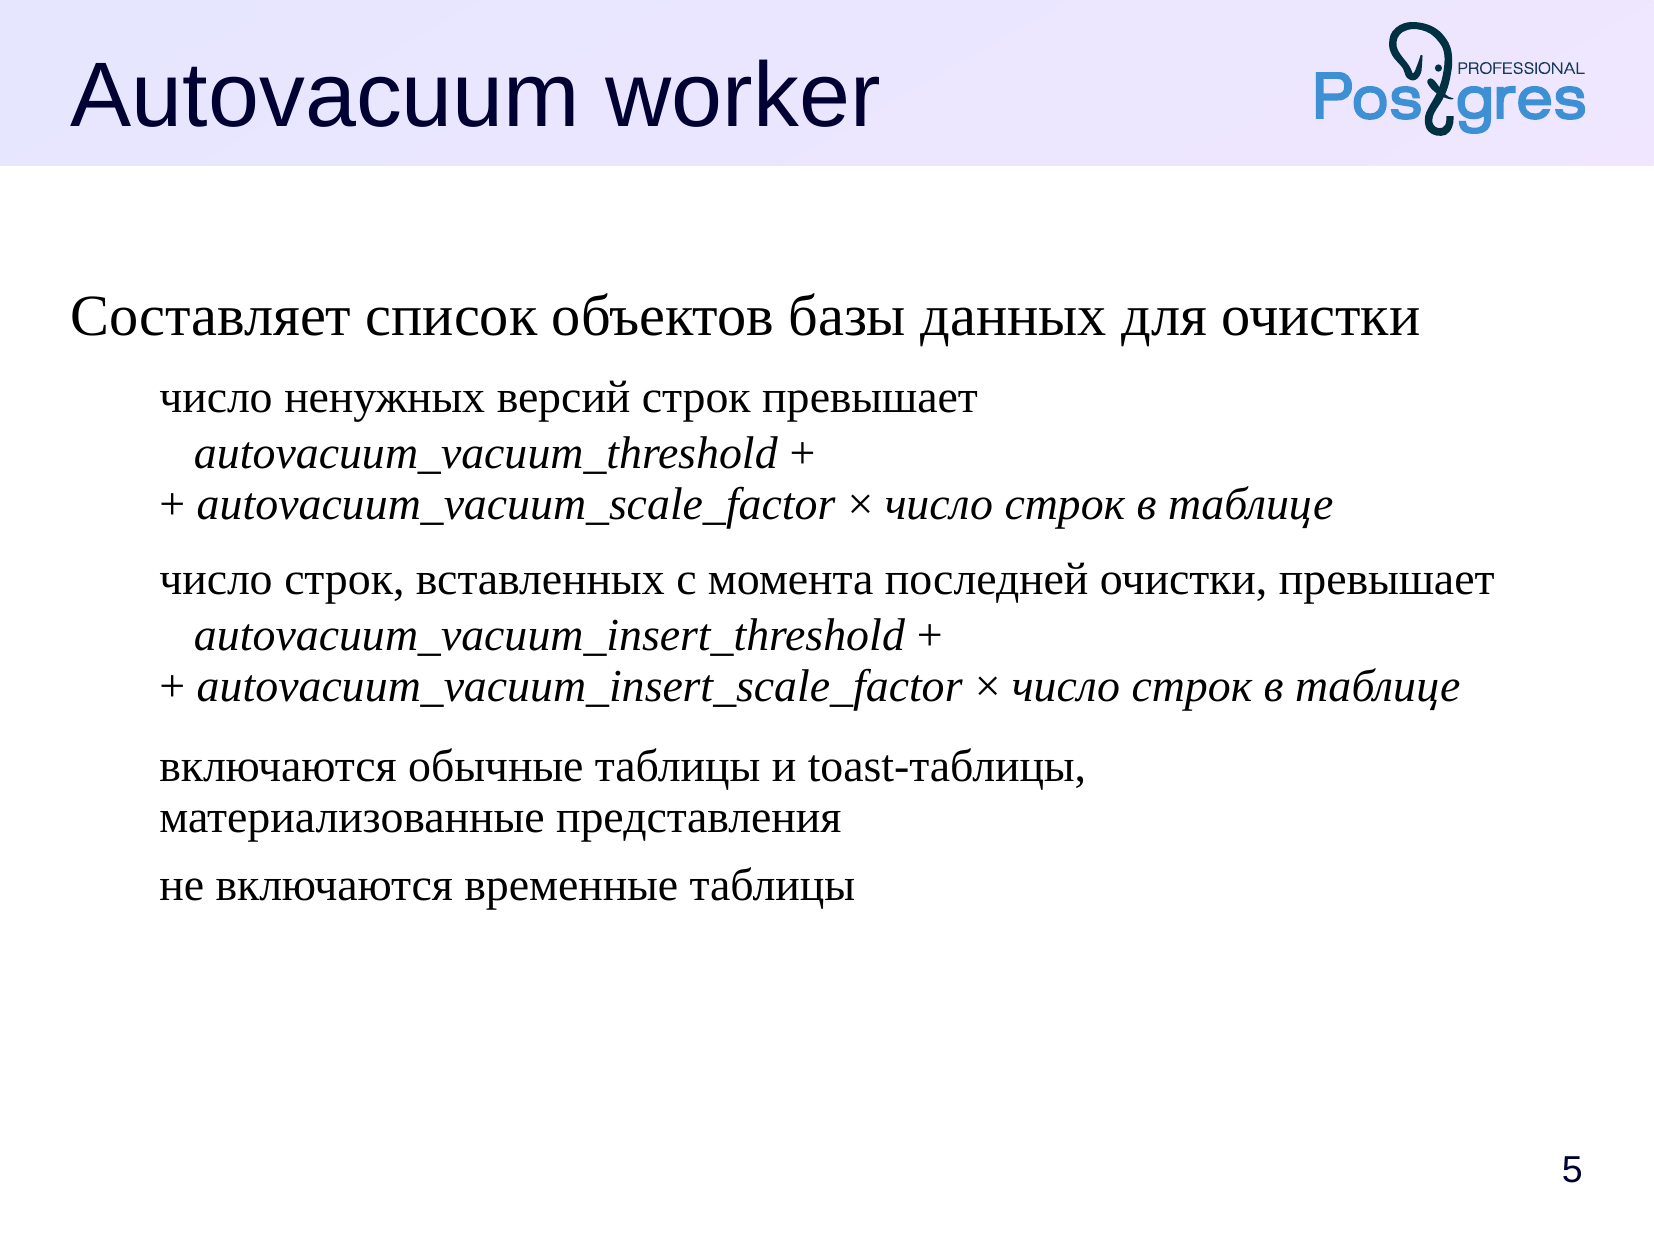

# Autovacuum worker
Составляет список объектов базы данных для очистки
число ненужных версий строк превышает
 autovacuum_vacuum_threshold +
+ autovacuum_vacuum_scale_factor × число строк в таблице
число строк, вставленных с момента последней очистки, превышает
 autovacuum_vacuum_insert_threshold +
+ autovacuum_vacuum_insert_scale_factor × число строк в таблице
включаются обычные таблицы и toast-таблицы,
материализованные представления
не включаются временные таблицы